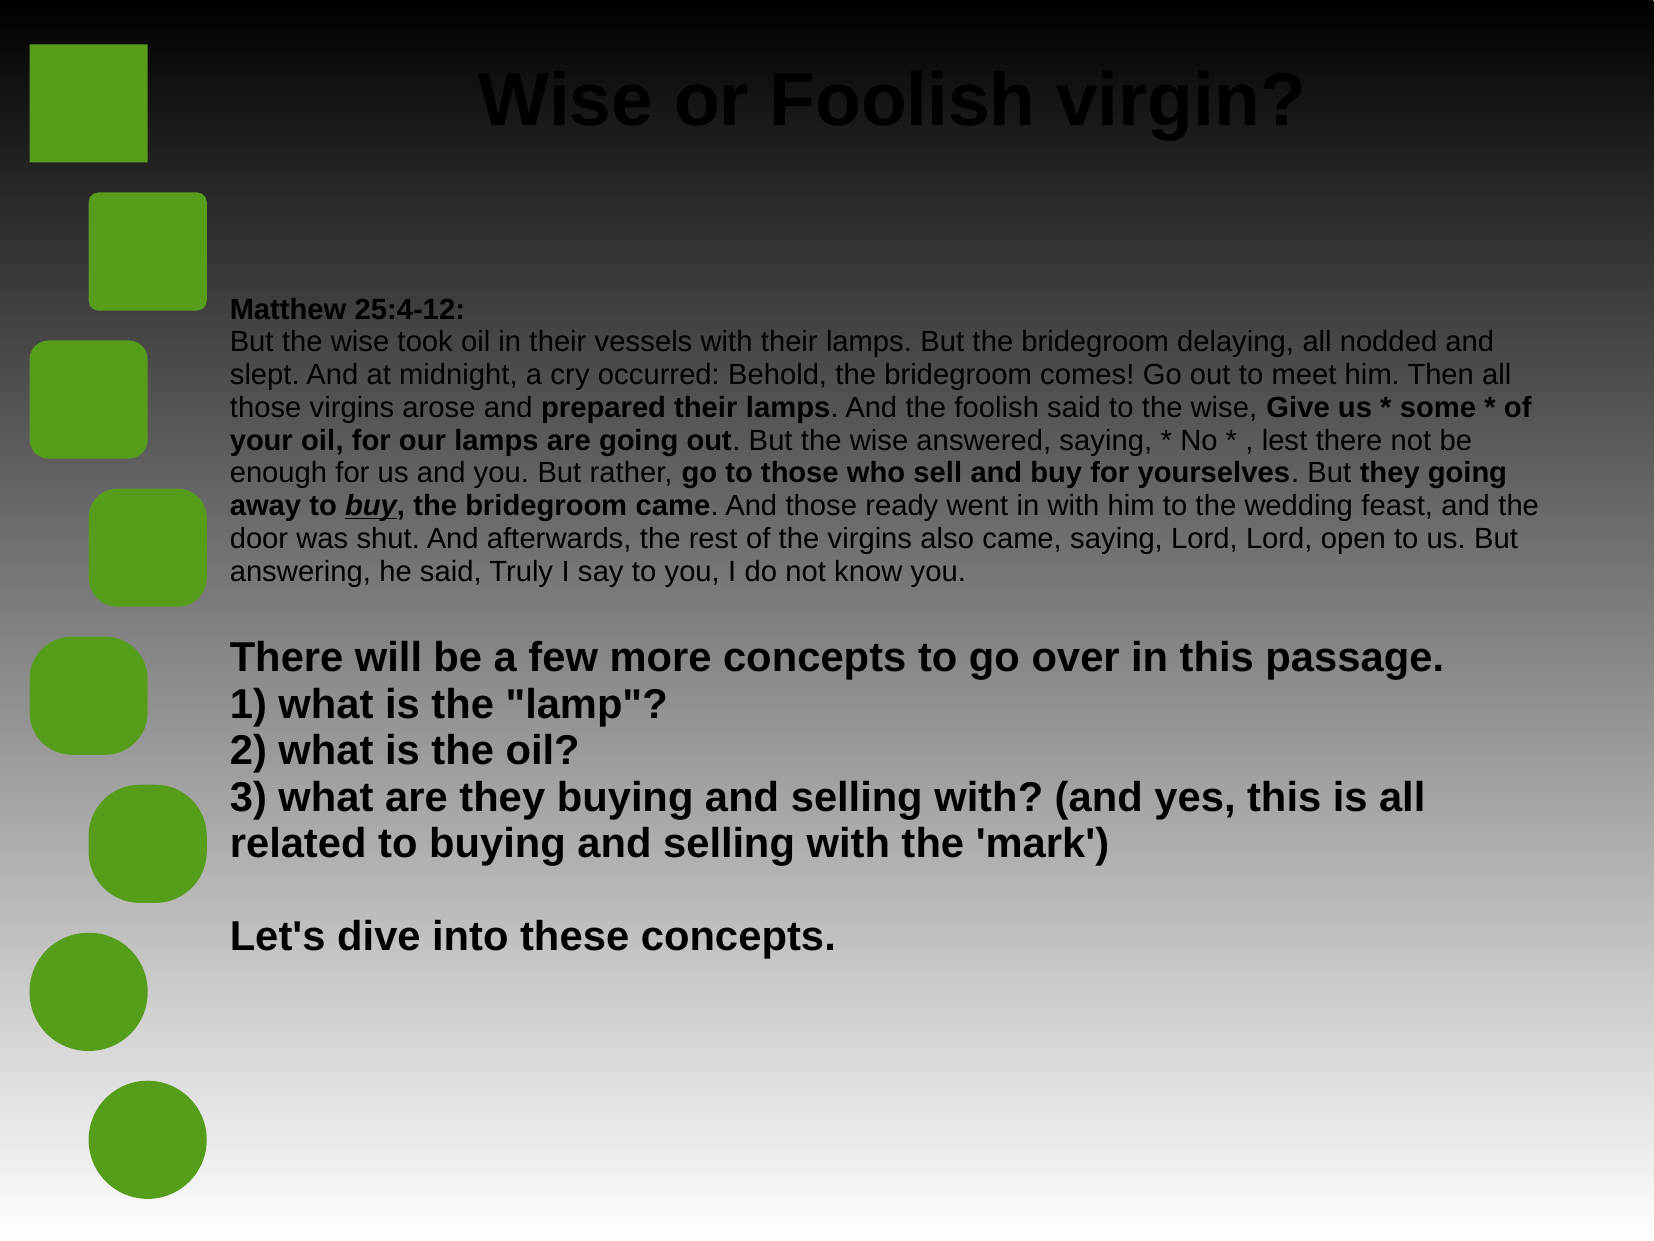

Wise or Foolish virgin?
Matthew 25:4-12:
But the wise took oil in their vessels with their lamps. But the bridegroom delaying, all nodded and slept. And at midnight, a cry occurred: Behold, the bridegroom comes! Go out to meet him. Then all those virgins arose and prepared their lamps. And the foolish said to the wise, Give us * some * of your oil, for our lamps are going out. But the wise answered, saying, * No * , lest there not be enough for us and you. But rather, go to those who sell and buy for yourselves. But they going away to buy, the bridegroom came. And those ready went in with him to the wedding feast, and the door was shut. And afterwards, the rest of the virgins also came, saying, Lord, Lord, open to us. But answering, he said, Truly I say to you, I do not know you.
There will be a few more concepts to go over in this passage.
1) what is the "lamp"?
2) what is the oil?
3) what are they buying and selling with? (and yes, this is all related to buying and selling with the 'mark')
Let's dive into these concepts.